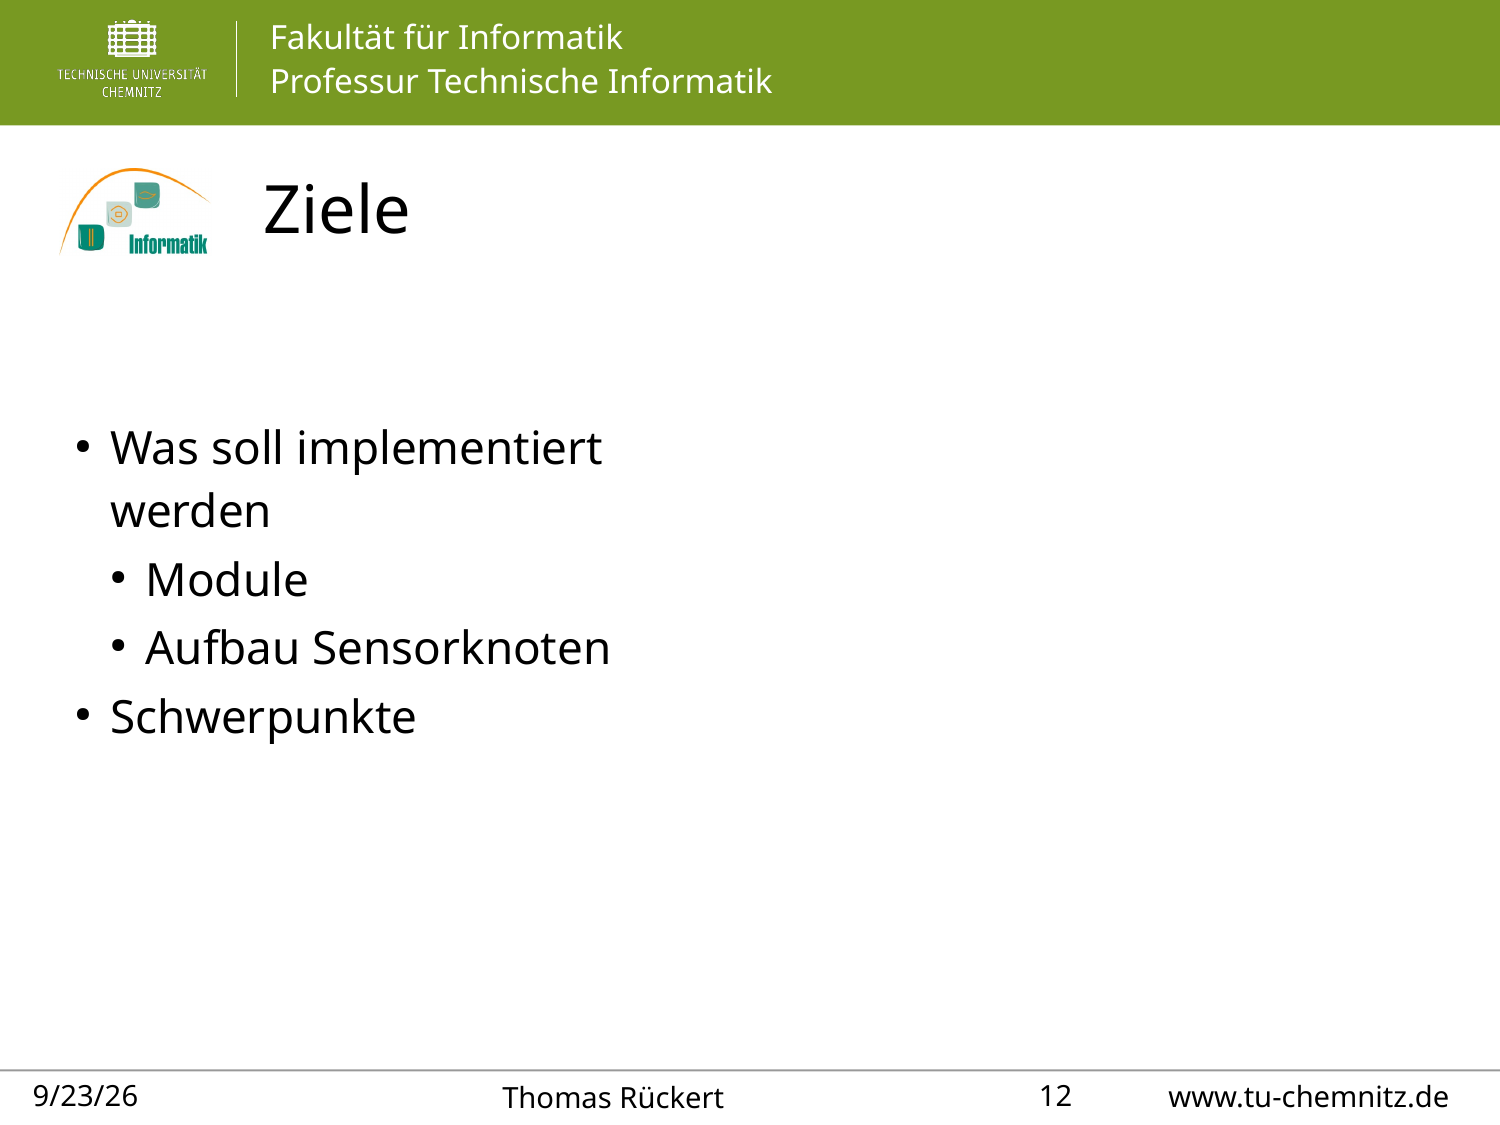

# Ziele
Was soll implementiert werden
Module
Aufbau Sensorknoten
Schwerpunkte
Thomas Rückert